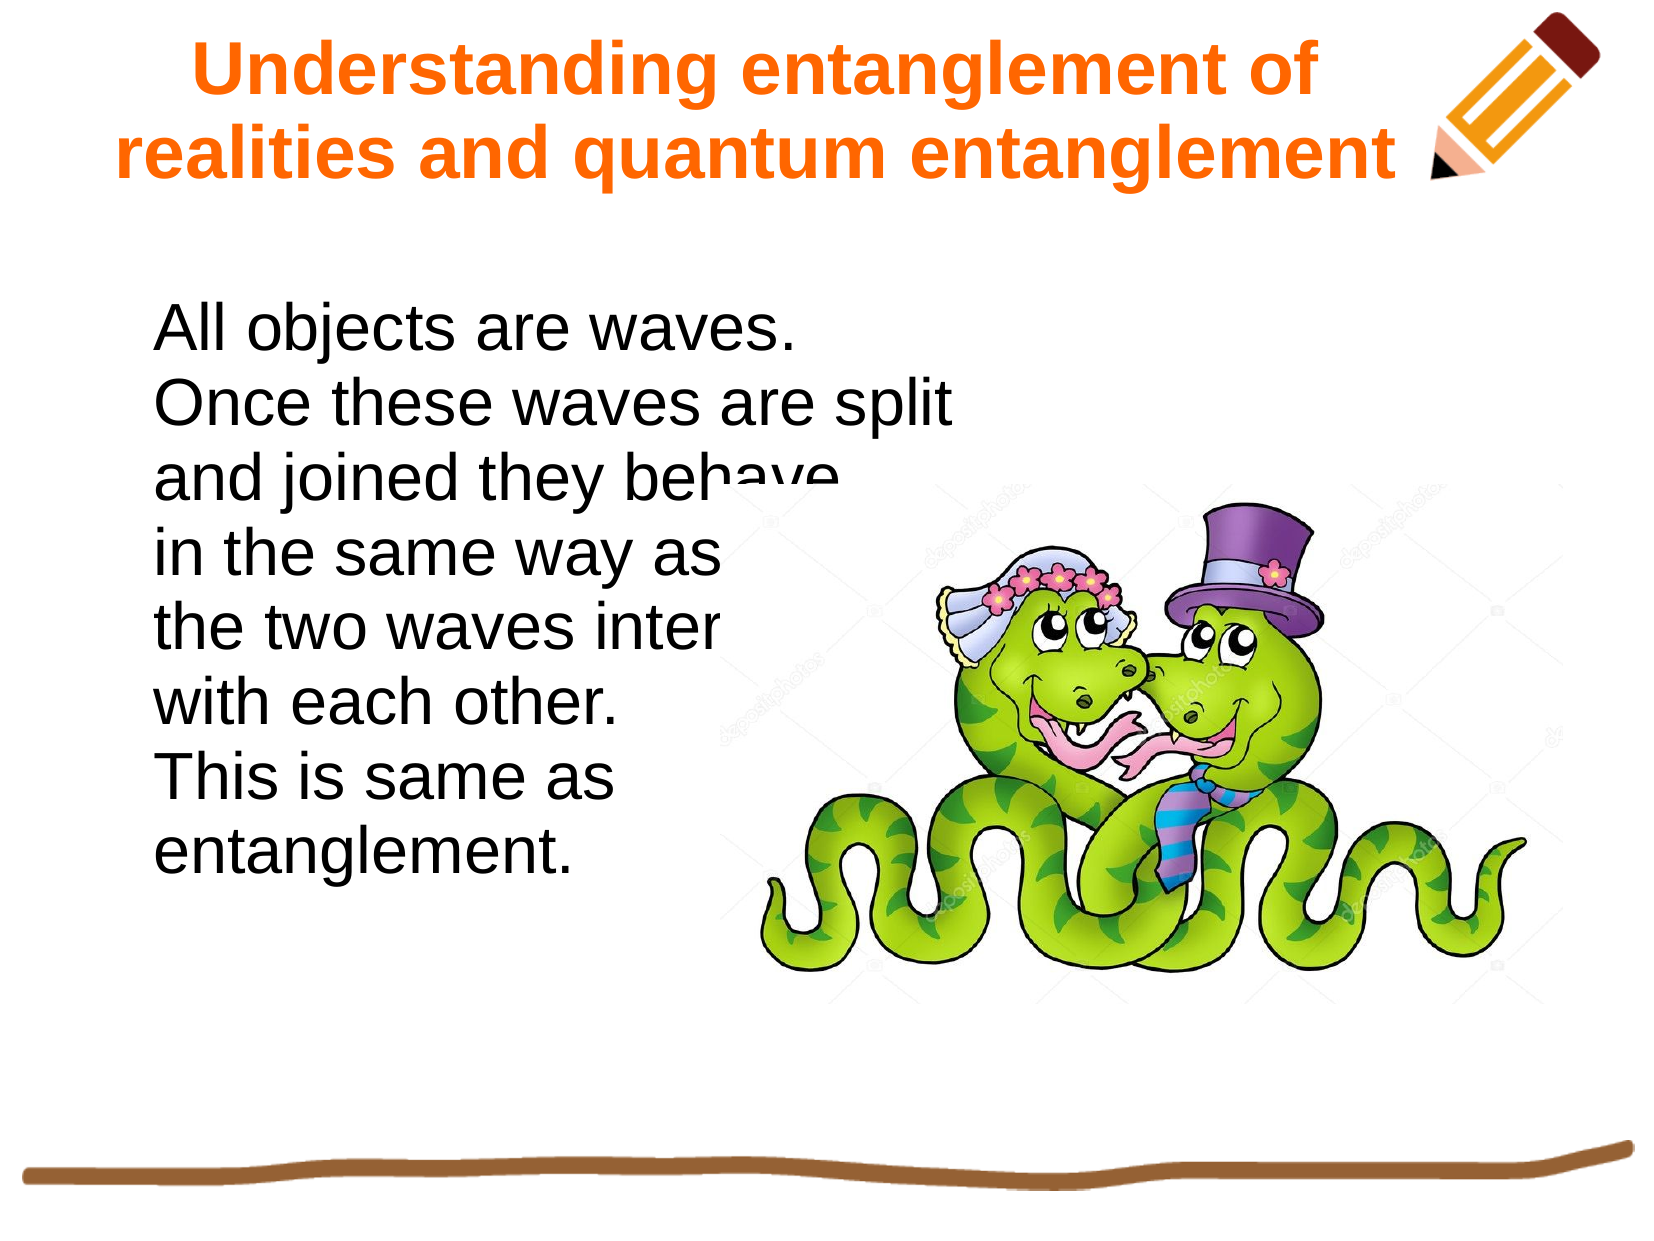

# Understanding entanglement of realities and quantum entanglement
All objects are waves.
Once these waves are split
and joined they behave
in the same way as
the two waves interfering
with each other.
This is same as
entanglement.